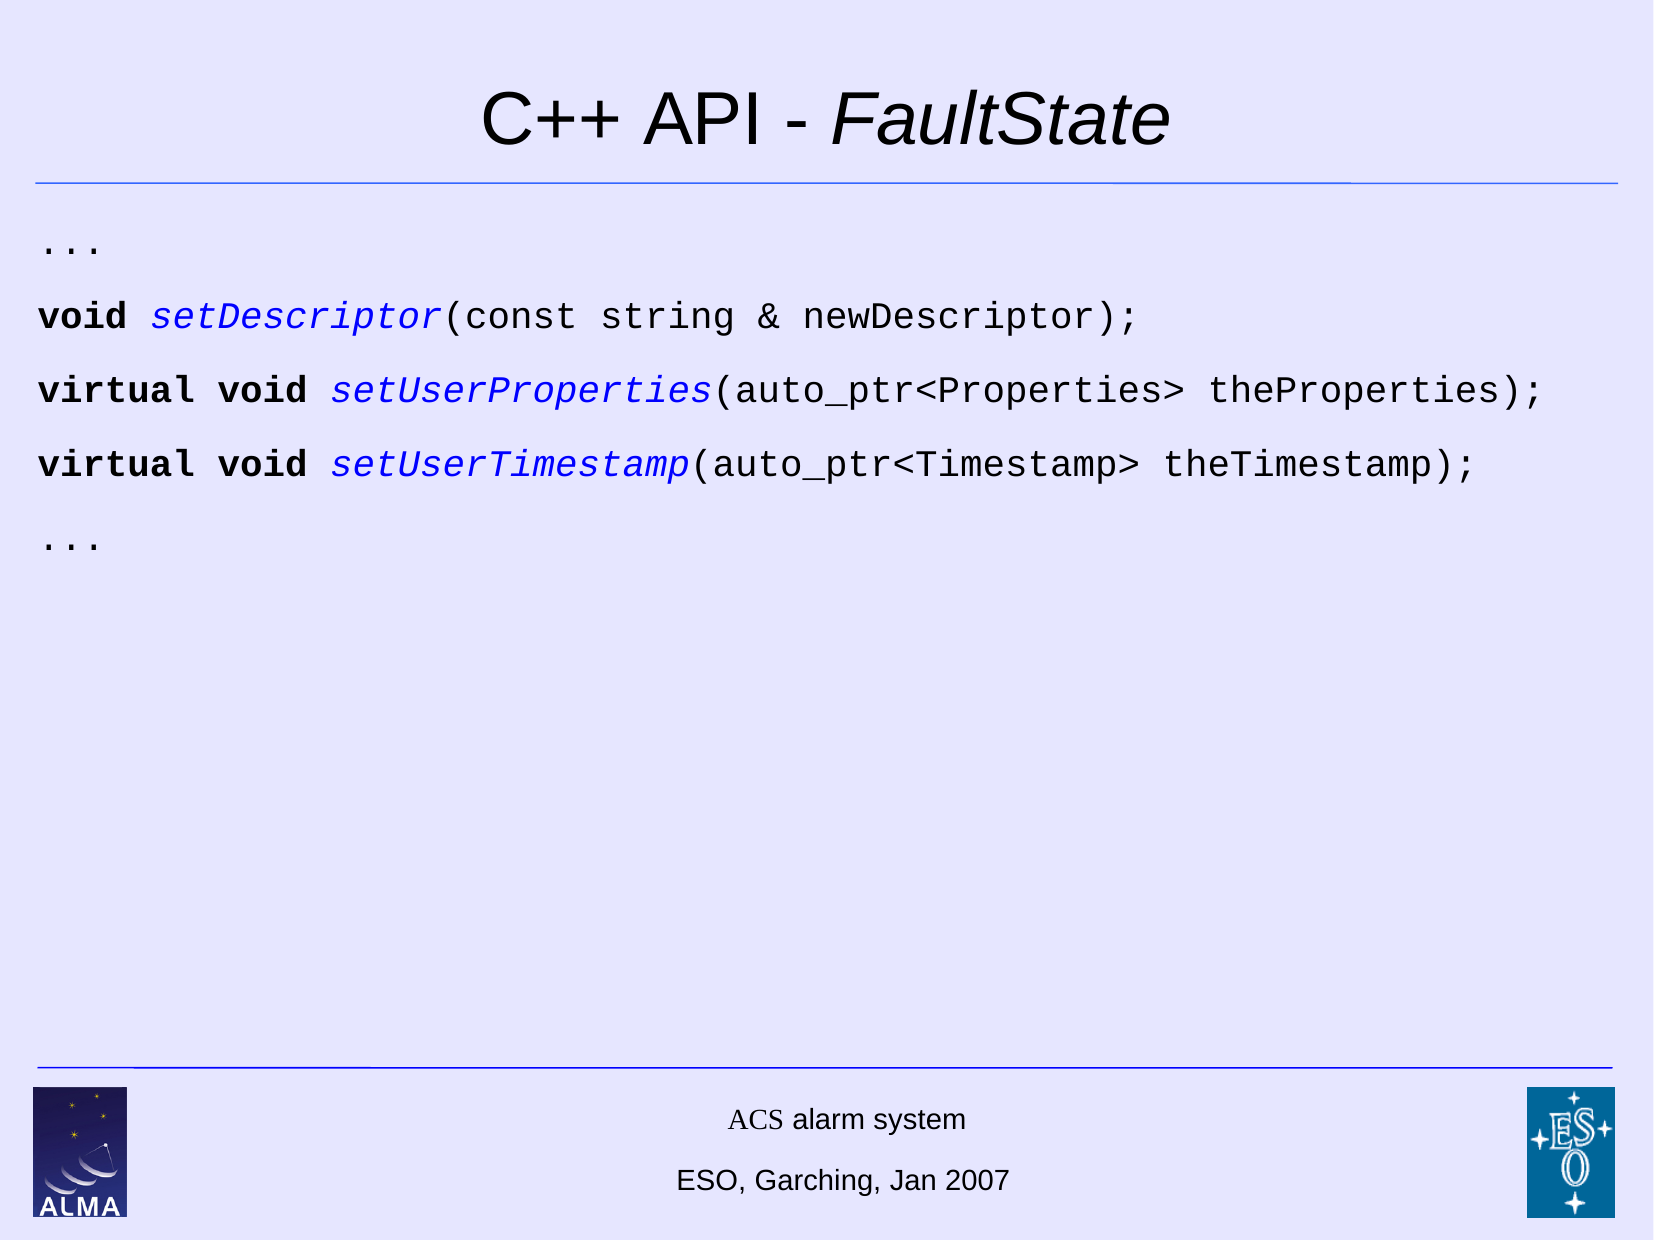

# C++ API - FaultState
...
void setDescriptor(const string & newDescriptor);
virtual void setUserProperties(auto_ptr<Properties> theProperties);
virtual void setUserTimestamp(auto_ptr<Timestamp> theTimestamp);
...